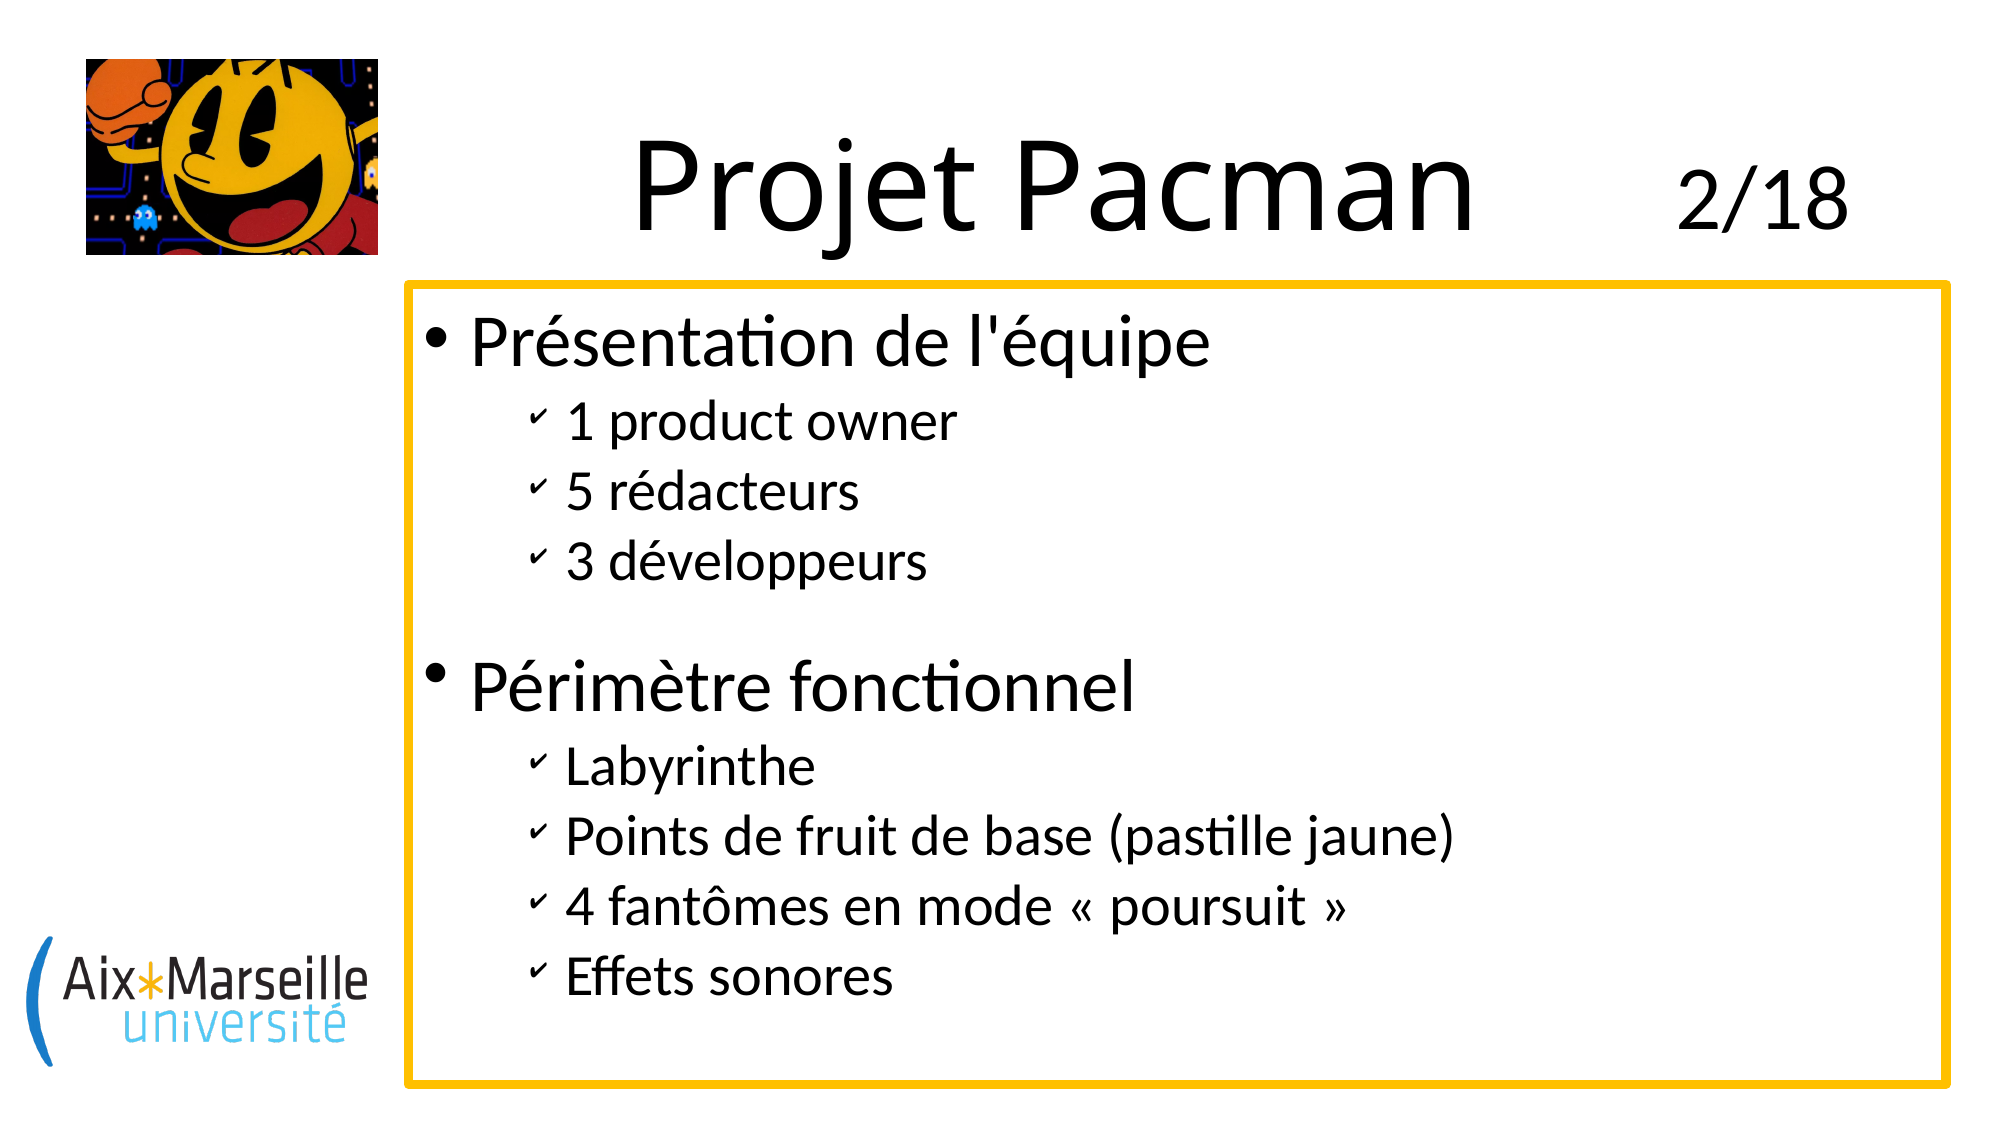

# Projet Pacman
Présentation de l'équipe
1 product owner
5 rédacteurs
3 développeurs
Périmètre fonctionnel
Labyrinthe
Points de fruit de base (pastille jaune)
4 fantômes en mode « poursuit »
Effets sonores